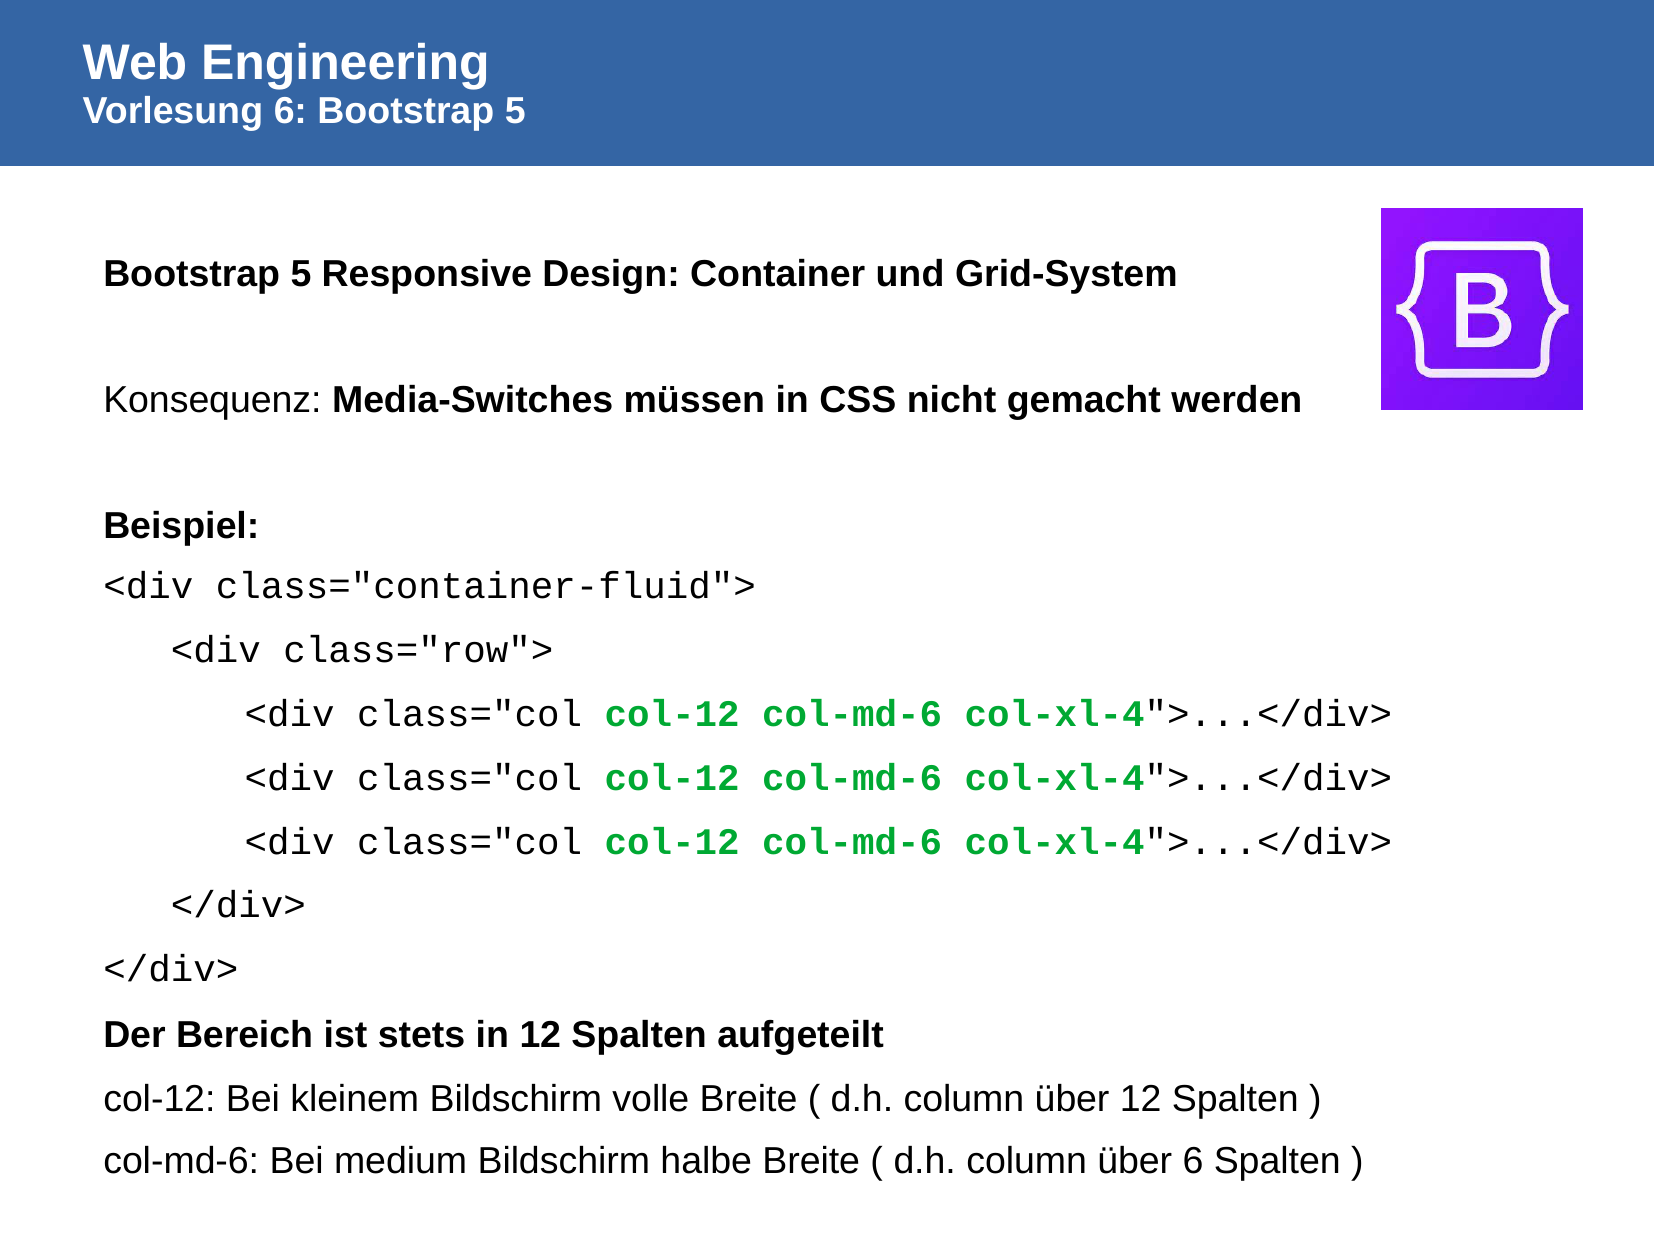

# Web Engineering Vorlesung 6: Bootstrap 5
Bootstrap 5 Responsive Design: Container und Grid-System
Konsequenz: Media-Switches müssen in CSS nicht gemacht werden
Beispiel:
<div class="container-fluid">
 <div class="row">
	 <div class="col col-12 col-md-6 col-xl-4">...</div>
	 <div class="col col-12 col-md-6 col-xl-4">...</div>
	 <div class="col col-12 col-md-6 col-xl-4">...</div>
 </div>
</div>
Der Bereich ist stets in 12 Spalten aufgeteilt
col-12: Bei kleinem Bildschirm volle Breite ( d.h. column über 12 Spalten )
col-md-6: Bei medium Bildschirm halbe Breite ( d.h. column über 6 Spalten )